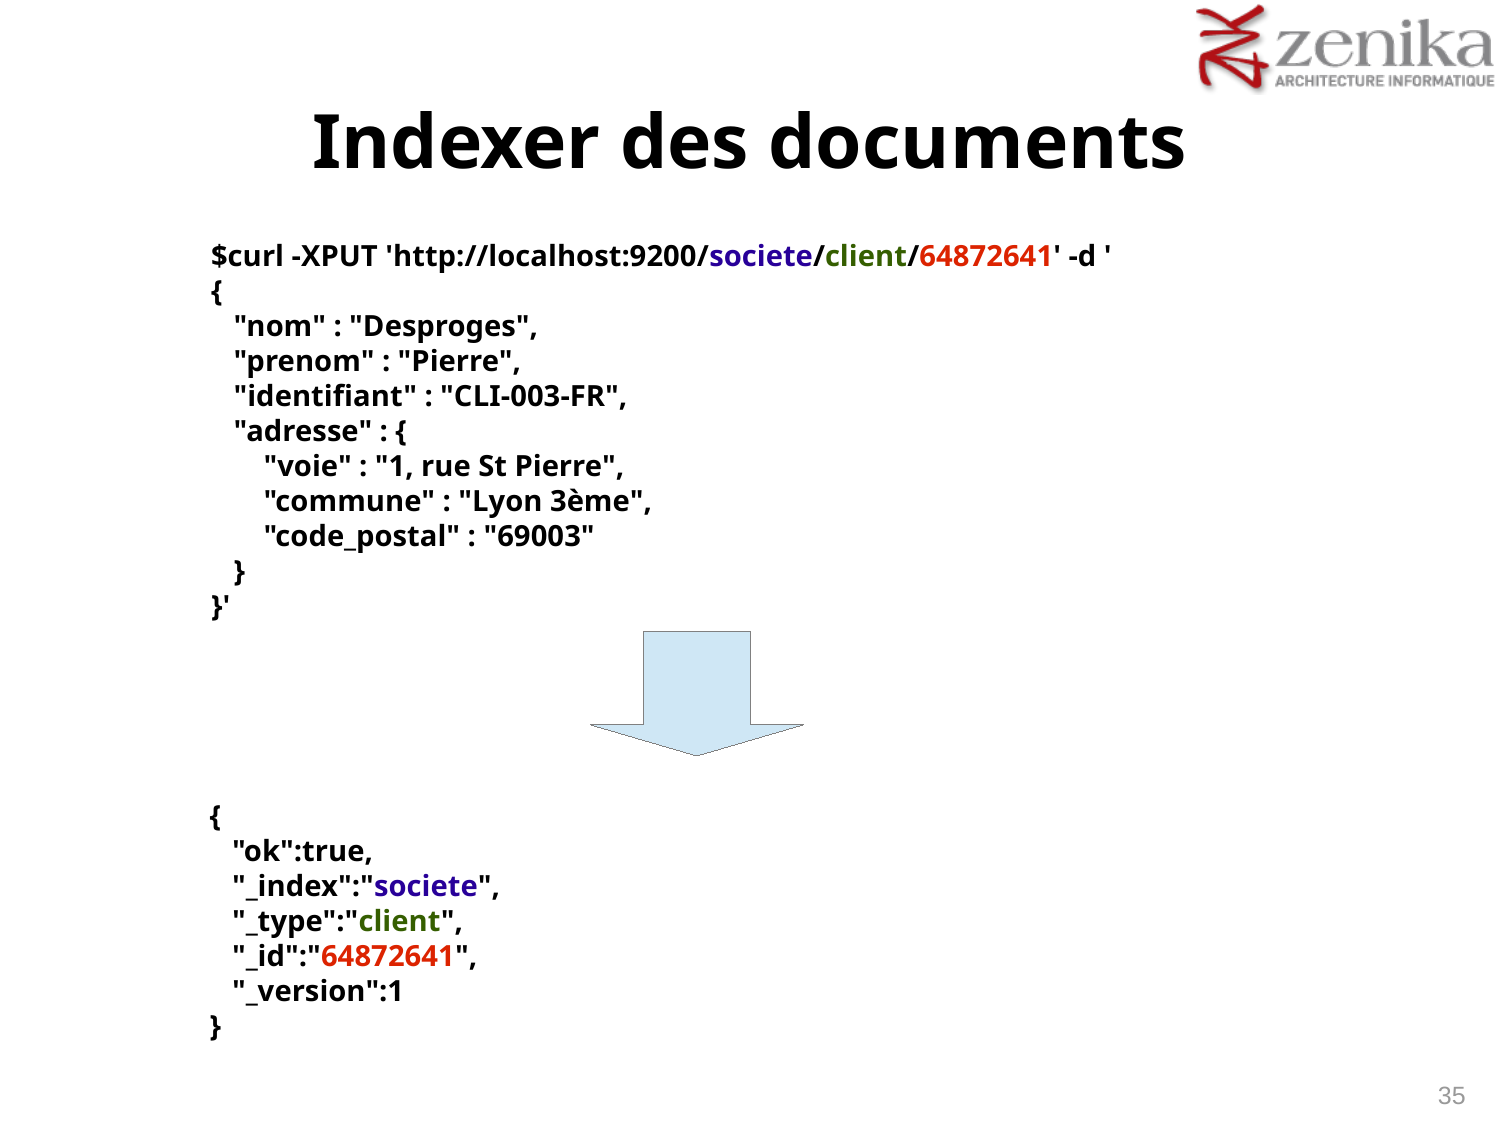

Indexer des documents
$curl -XPUT 'http://localhost:9200/societe/client/64872641' -d '
{
 "nom" : "Desproges",
 "prenom" : "Pierre",
 "identifiant" : "CLI-003-FR",
 "adresse" : {
 "voie" : "1, rue St Pierre",
 "commune" : "Lyon 3ème",
 "code_postal" : "69003"
 }
}'
{
 "ok":true,
 "_index":"societe",
 "_type":"client",
 "_id":"64872641",
 "_version":1
}